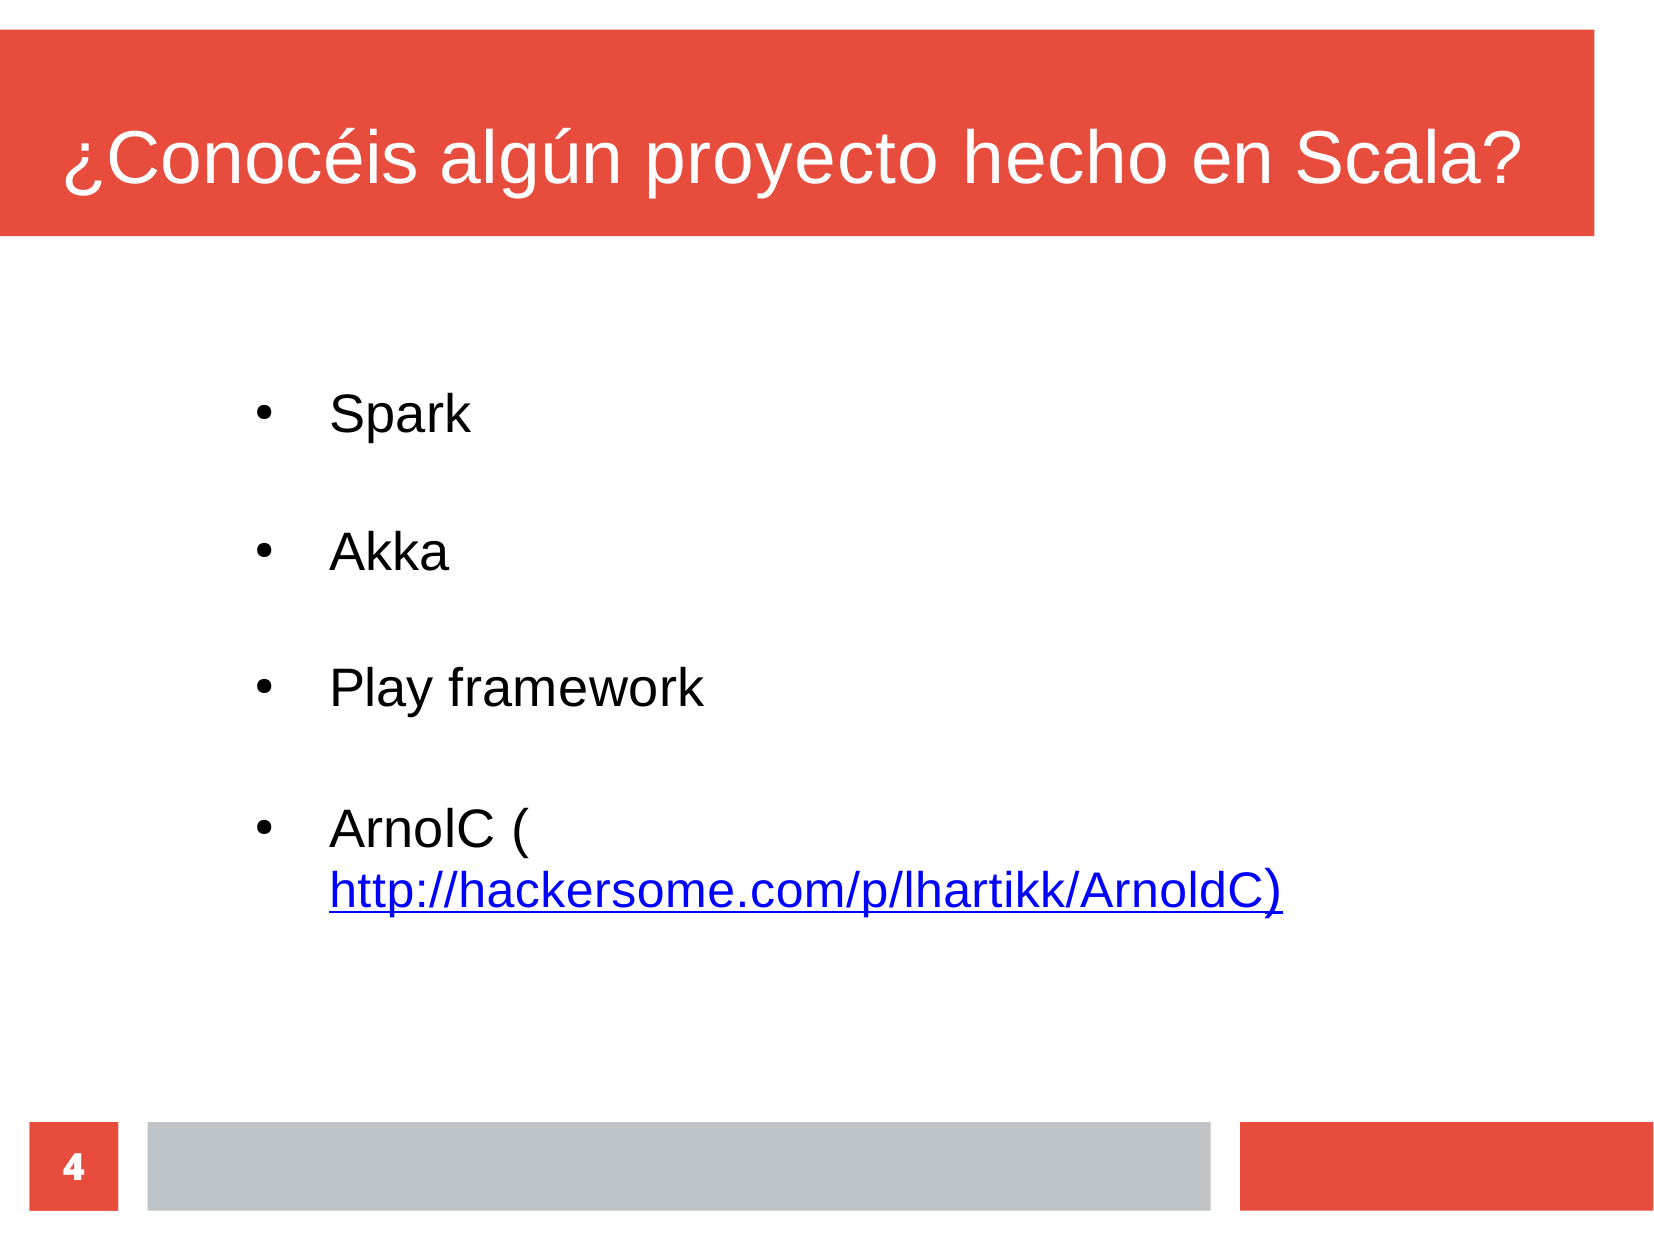

# ¿Conocéis algún proyecto hecho en Scala?
Spark
Akka
Play framework
ArnolC (http://hackersome.com/p/lhartikk/ArnoldC)
4